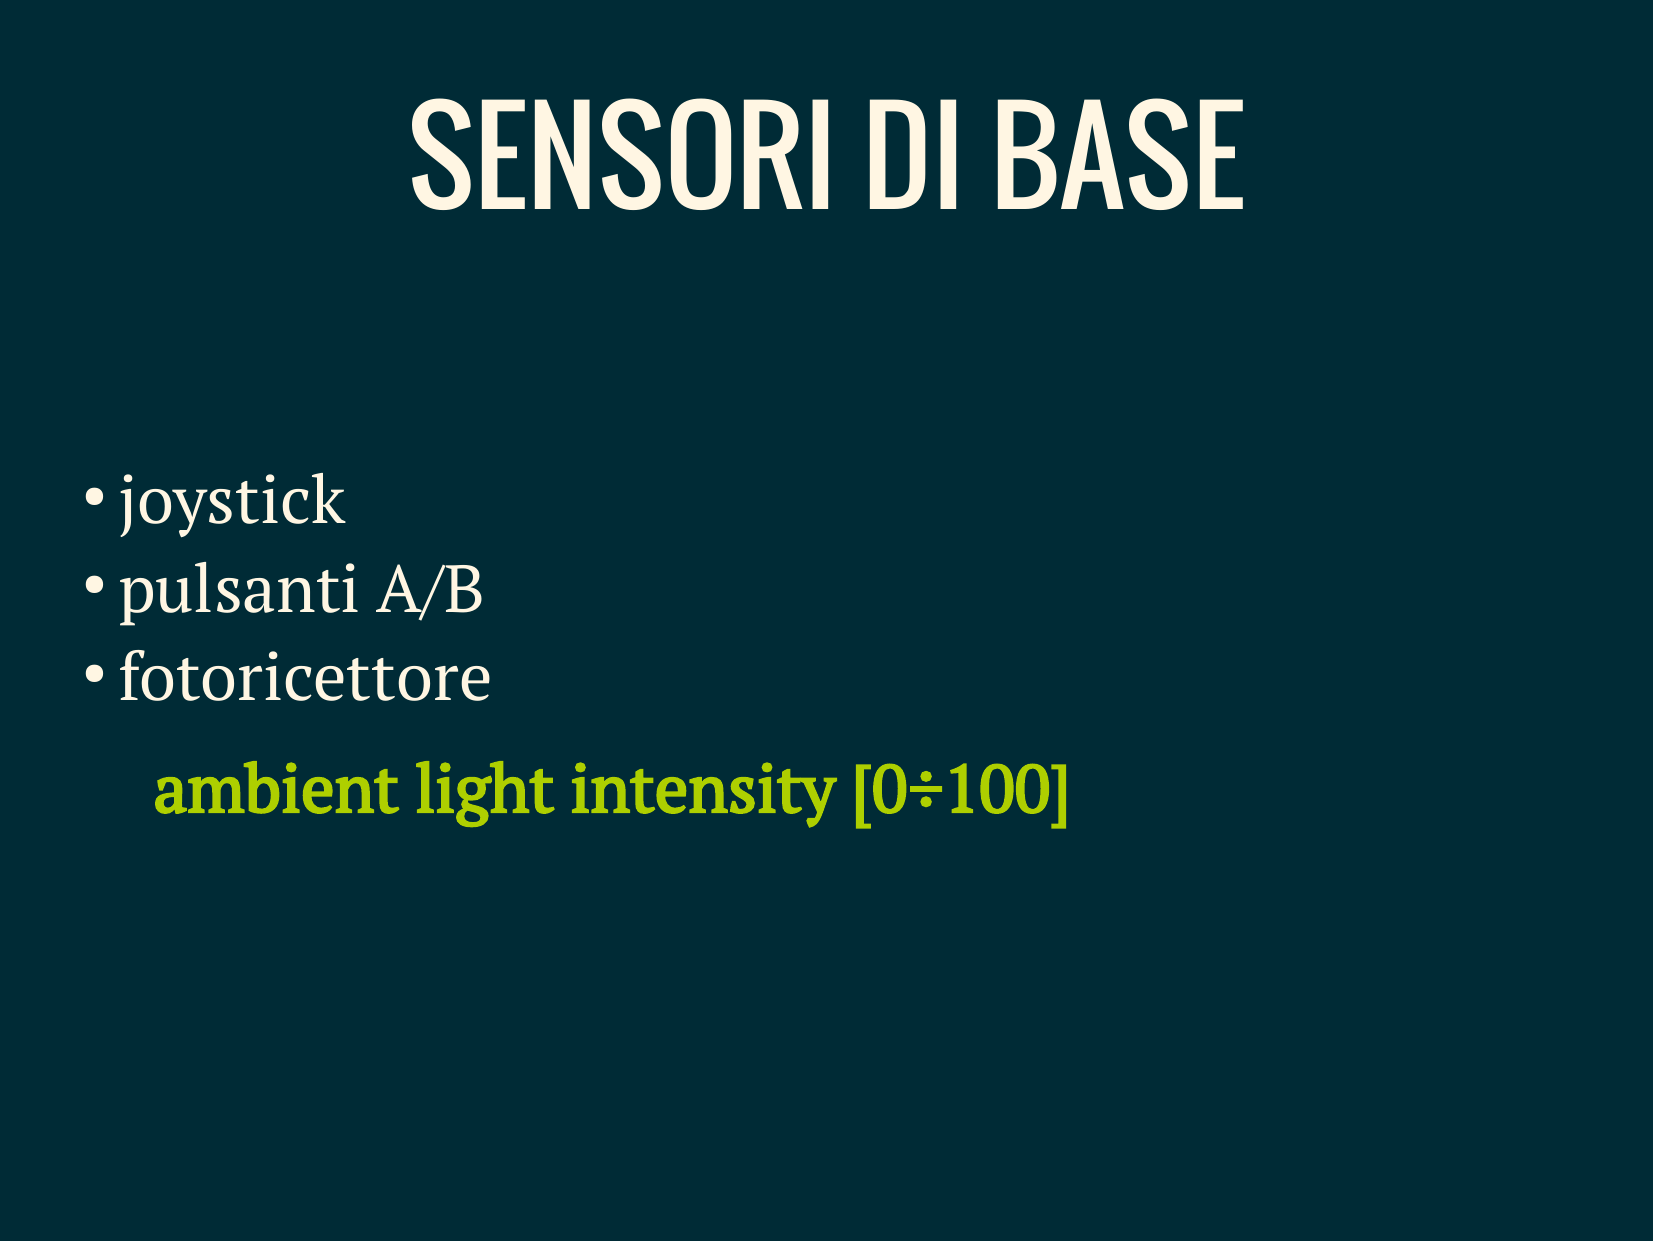

# SENSORI di base
joystick
pulsanti A/B
fotoricettore
ambient light intensity [0÷100]